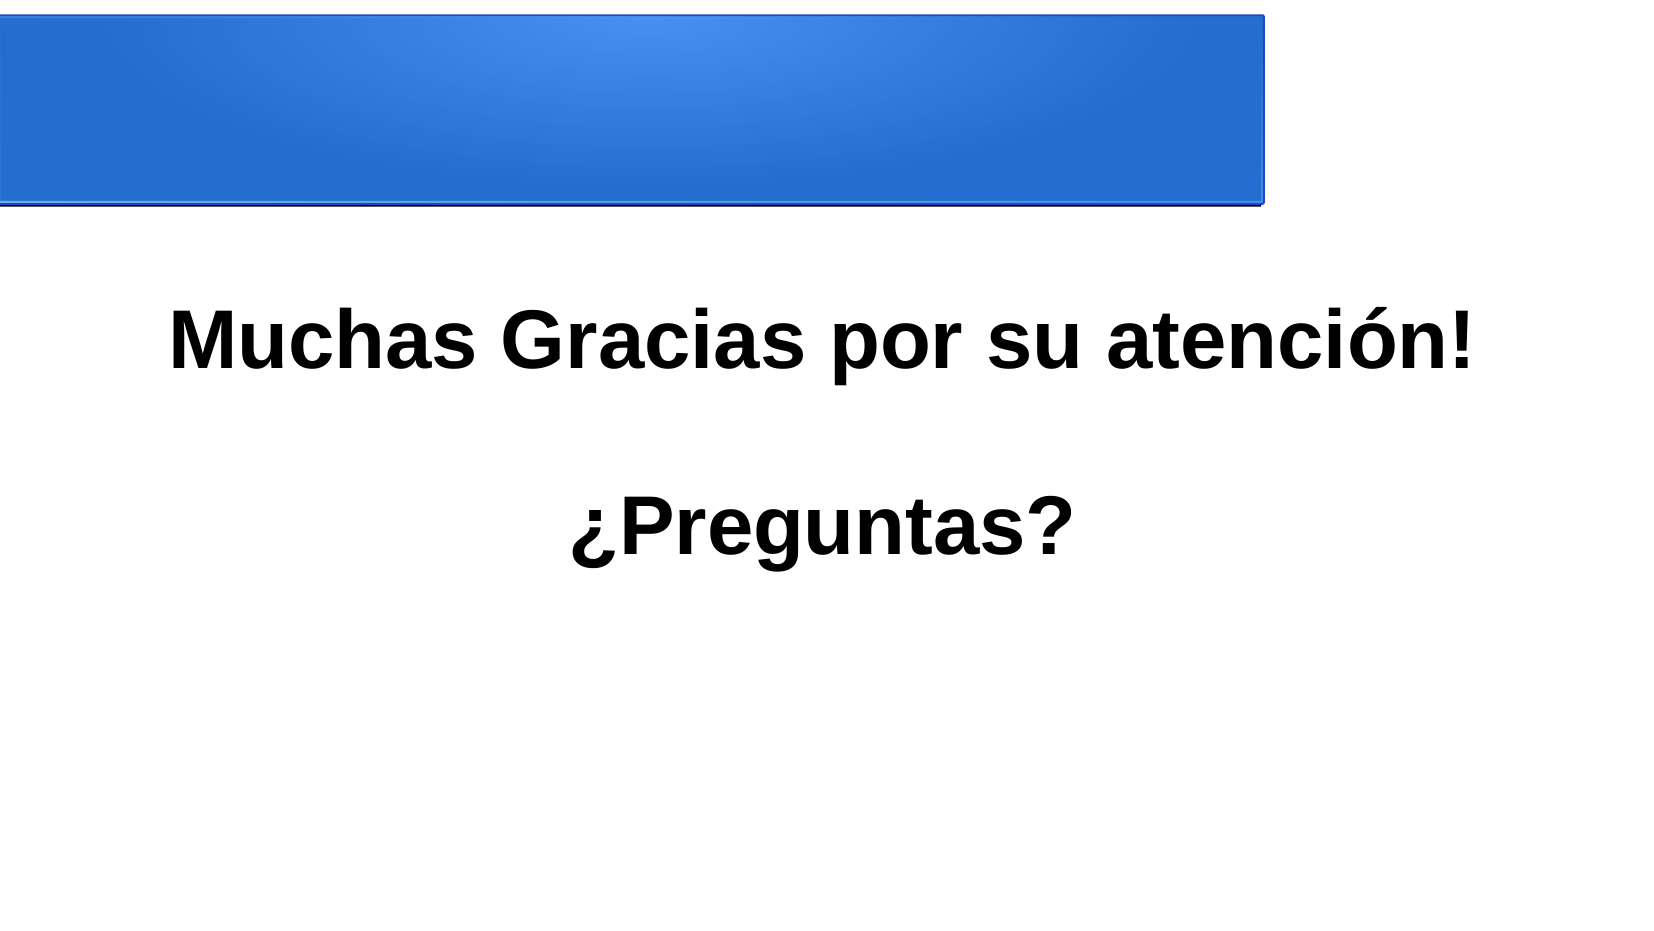

# Muchas Gracias por su atención! ¿Preguntas?